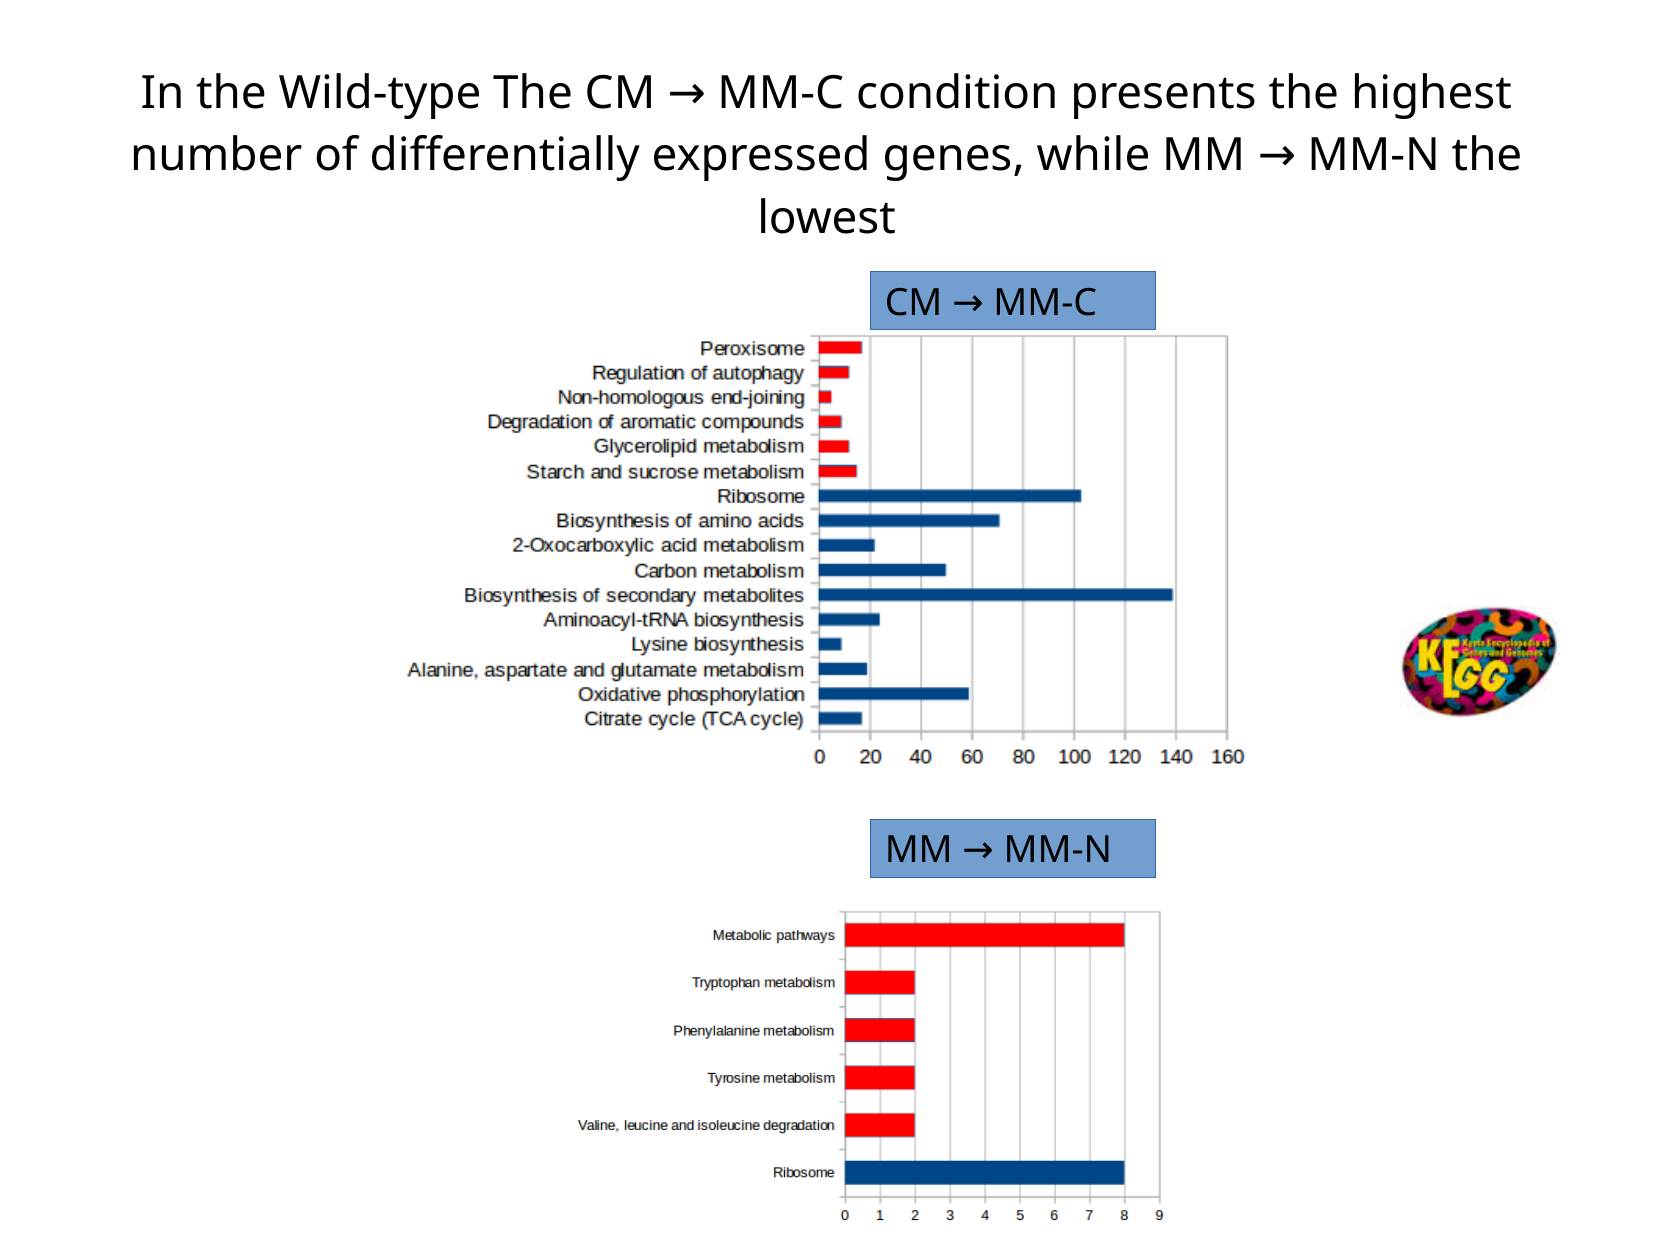

# In the Wild-type The CM → MM-C condition presents the highest number of differentially expressed genes, while MM → MM-N the lowest
CM → MM-C
MM → MM-N